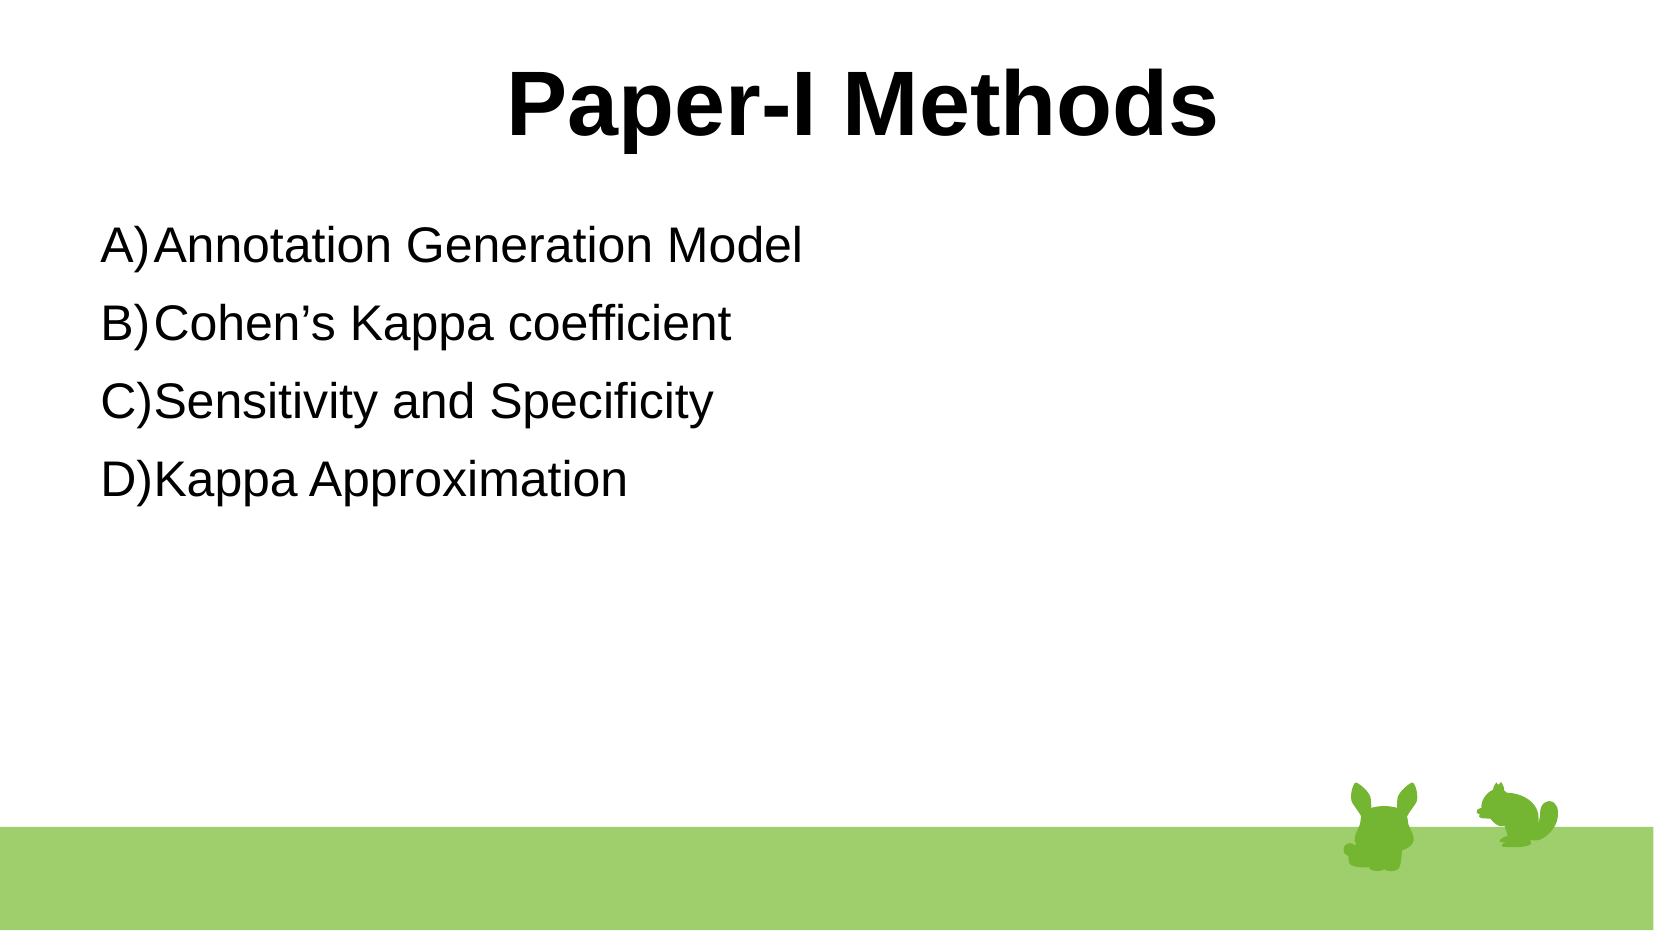

# Paper-I Methods
Annotation Generation Model
Cohen’s Kappa coefficient
Sensitivity and Specificity
Kappa Approximation